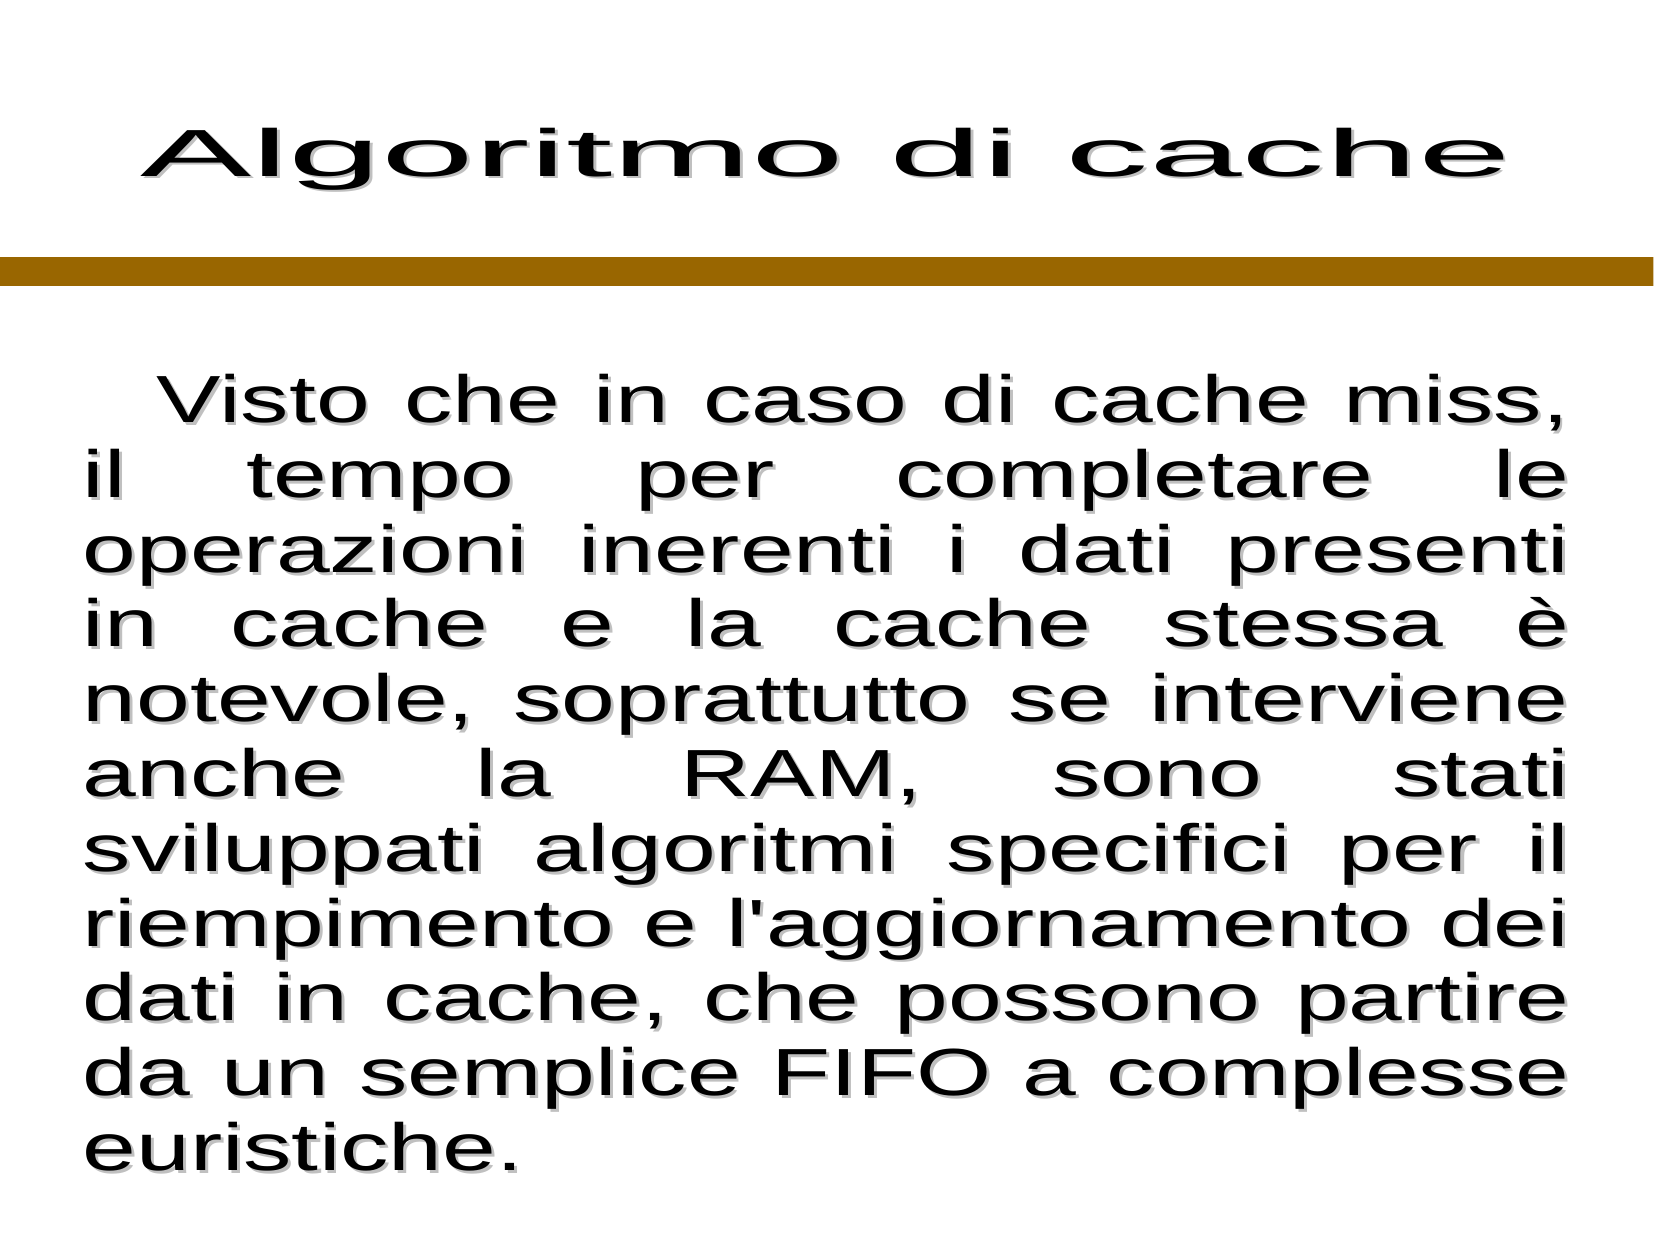

# Algoritmo di cache
	Visto che in caso di cache miss, il tempo per completare le operazioni inerenti i dati presenti in cache e la cache stessa è notevole, soprattutto se interviene anche la RAM, sono stati sviluppati algoritmi specifici per il riempimento e l'aggiornamento dei dati in cache, che possono partire da un semplice FIFO a complesse euristiche.